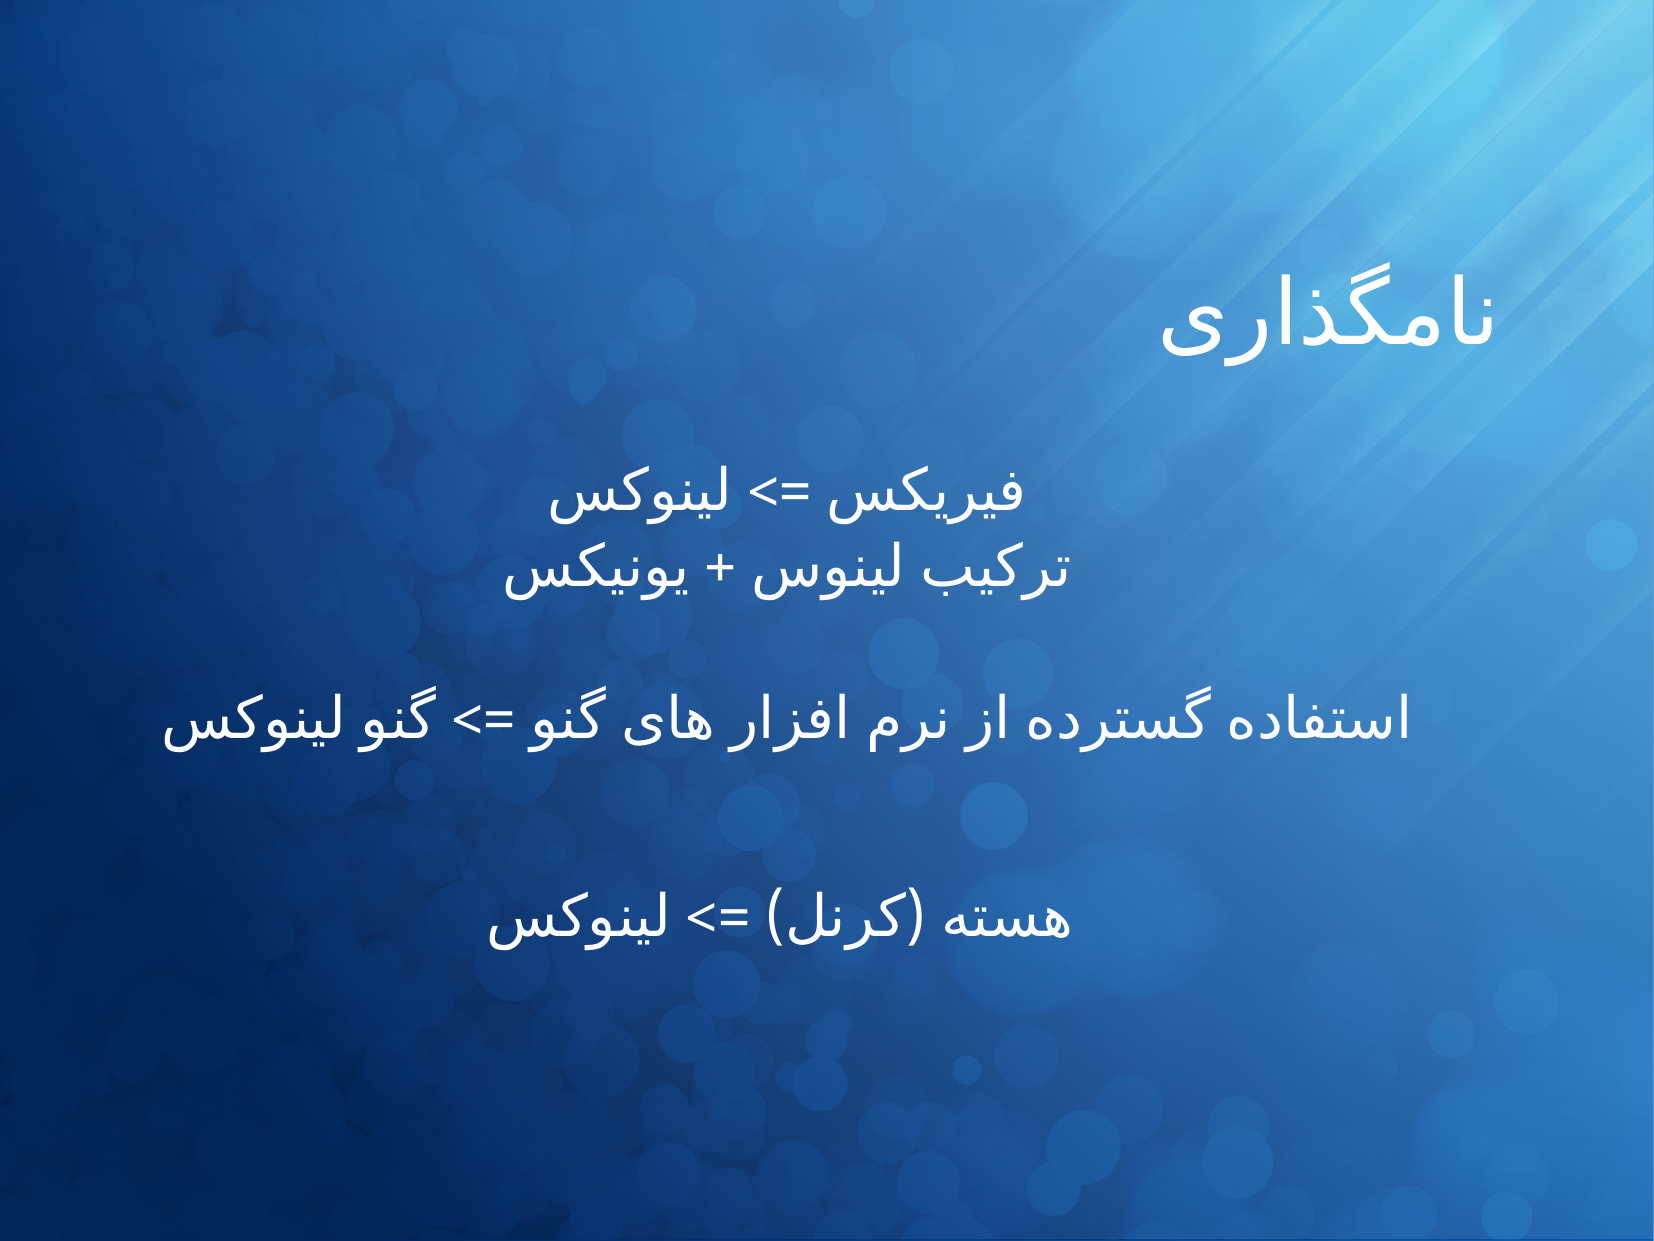

نامگذاری
# فیریکس => لینوکس ترکیب لینوس + یونیکس استفاده گسترده از نرم افزار های گنو => گنو لینوکس
 هسته (کرنل) => لینوکس